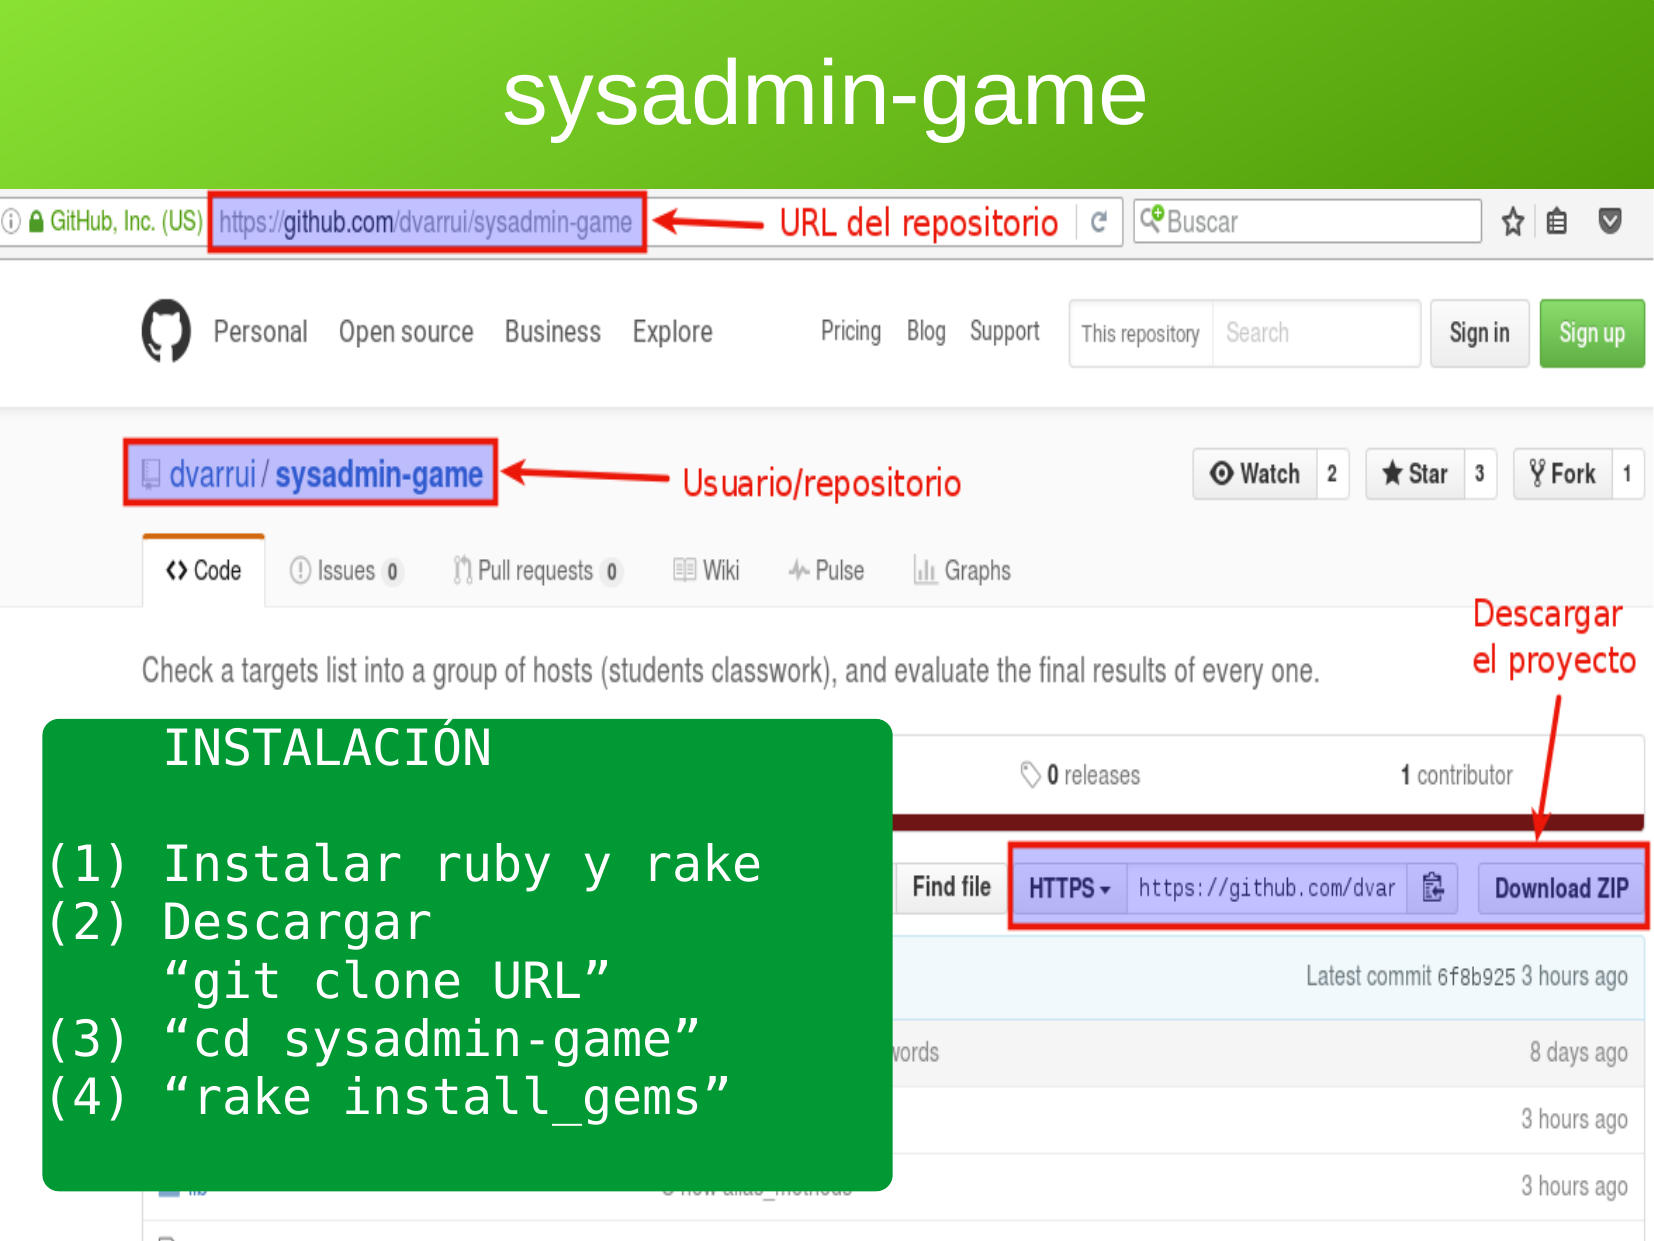

# example-01
sysadmin-game
 INSTALACIÓN
(1) Instalar ruby y rake
(2) Descargar
 “git clone URL”
(3) “cd sysadmin-game”
(4) “rake install_gems”